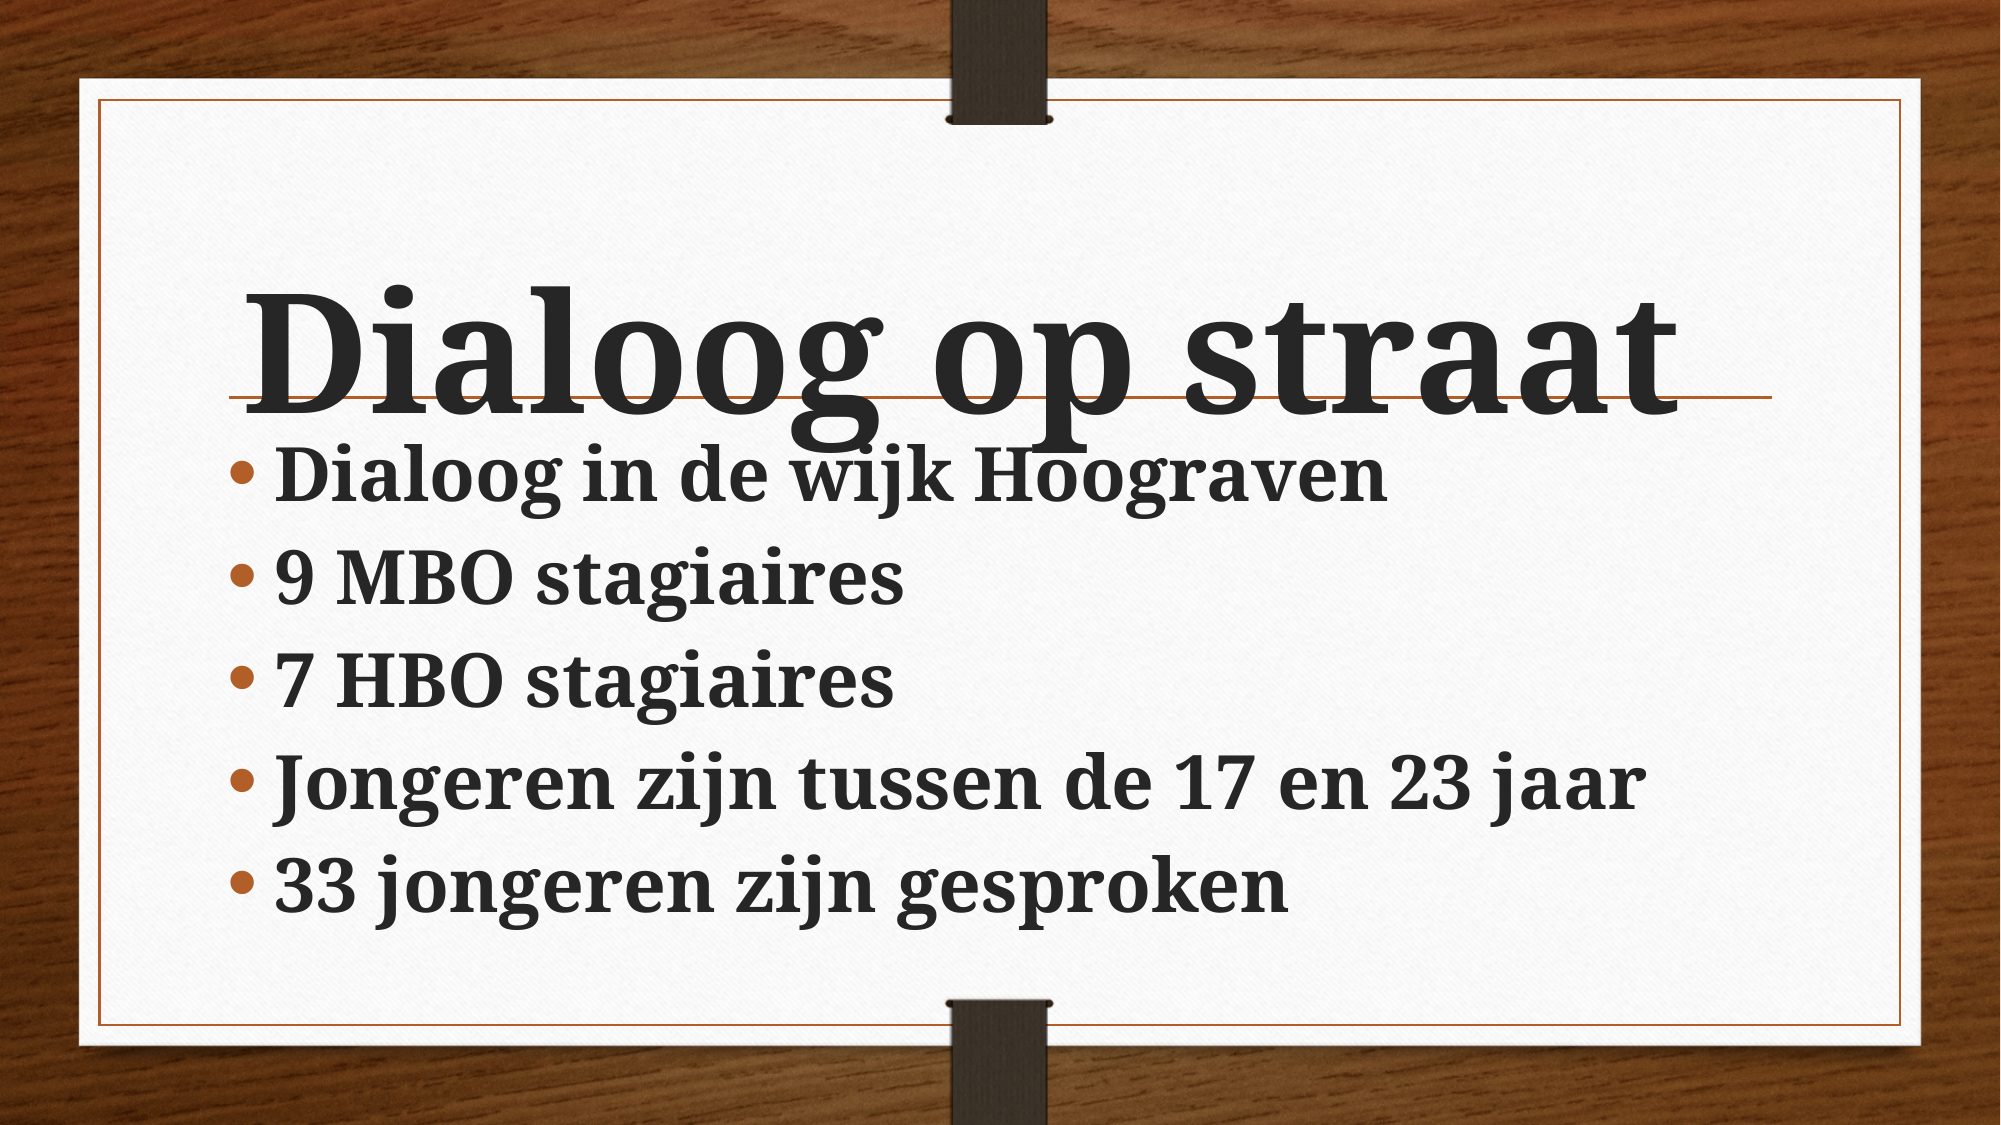

# Dialoog op straat
Dialoog in de wijk Hoograven
9 MBO stagiaires
7 HBO stagiaires
Jongeren zijn tussen de 17 en 23 jaar
33 jongeren zijn gesproken